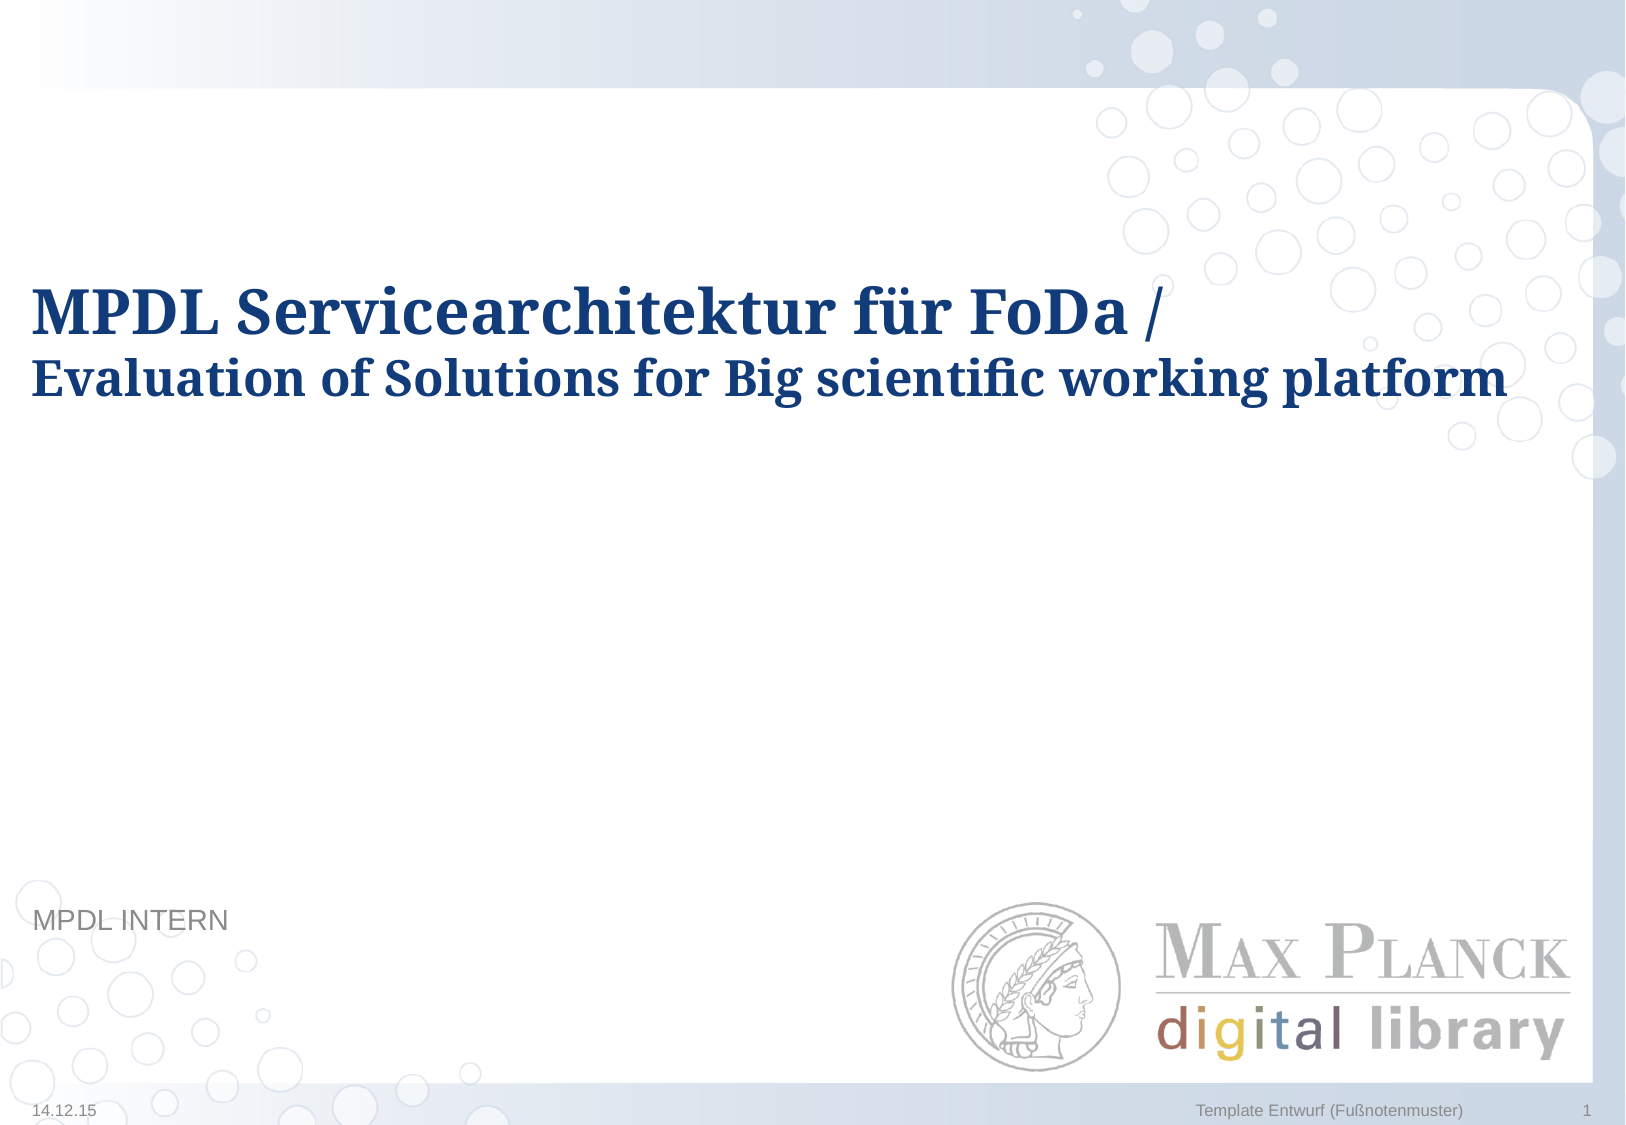

MPDL Servicearchitektur für FoDa /
Evaluation of Solutions for Big scientific working platform
MPDL INTERN
14.12.15
Template Entwurf (Fußnotenmuster)